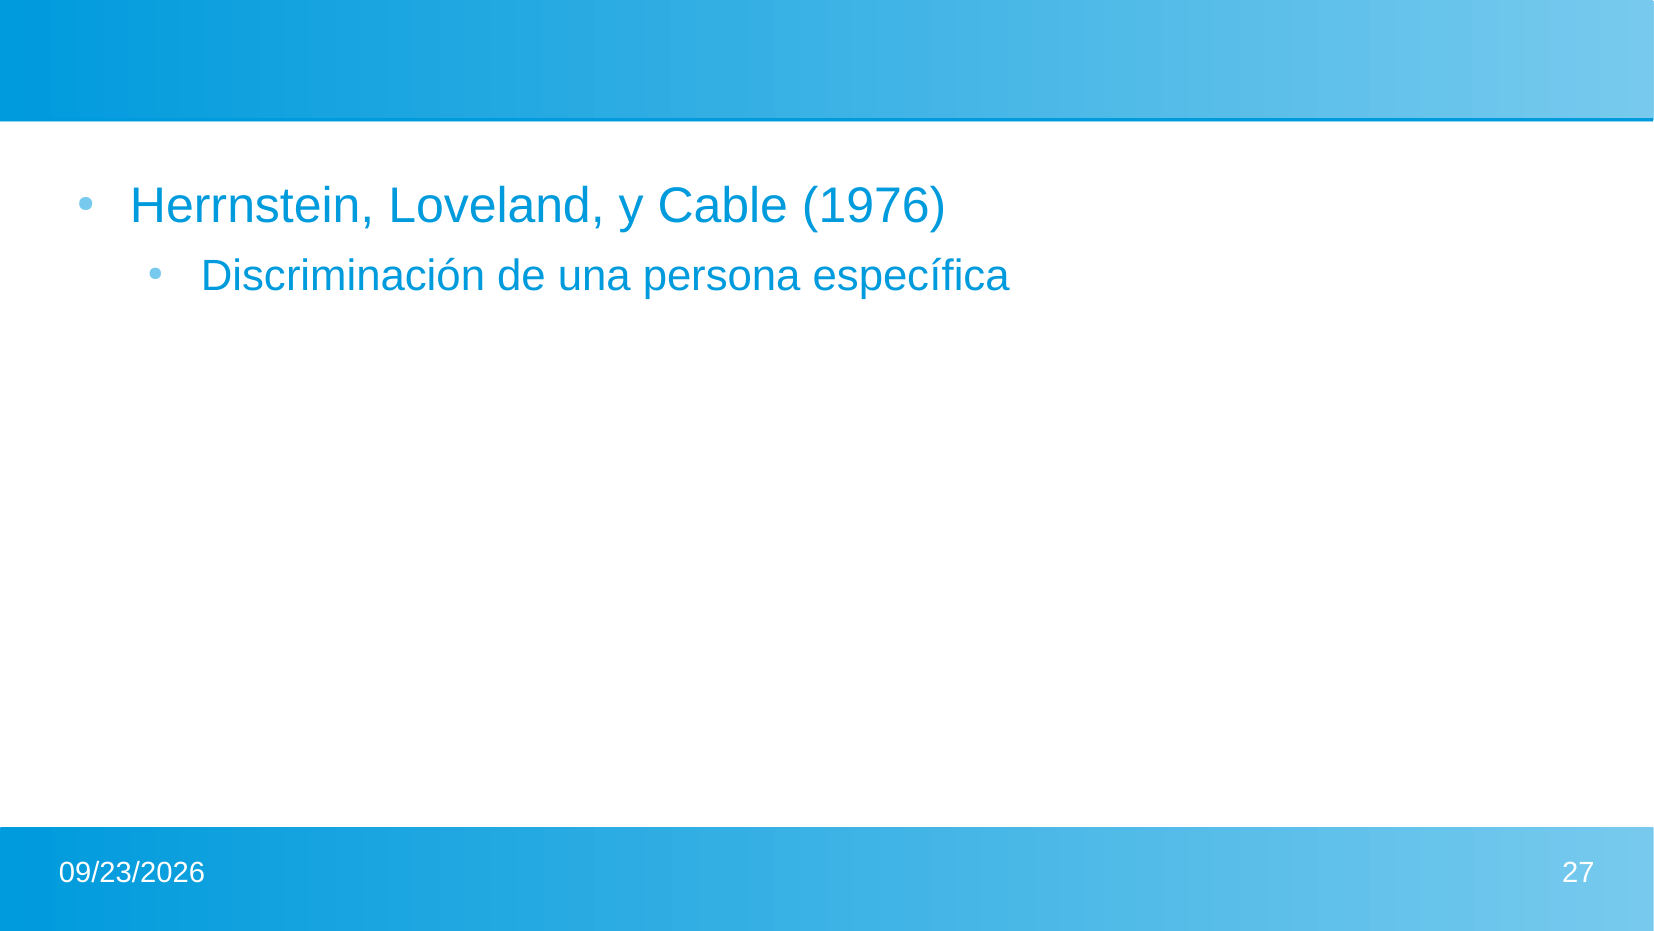

# Herrnstein, Loveland, y Cable (1976)
Discriminación de una persona específica
27